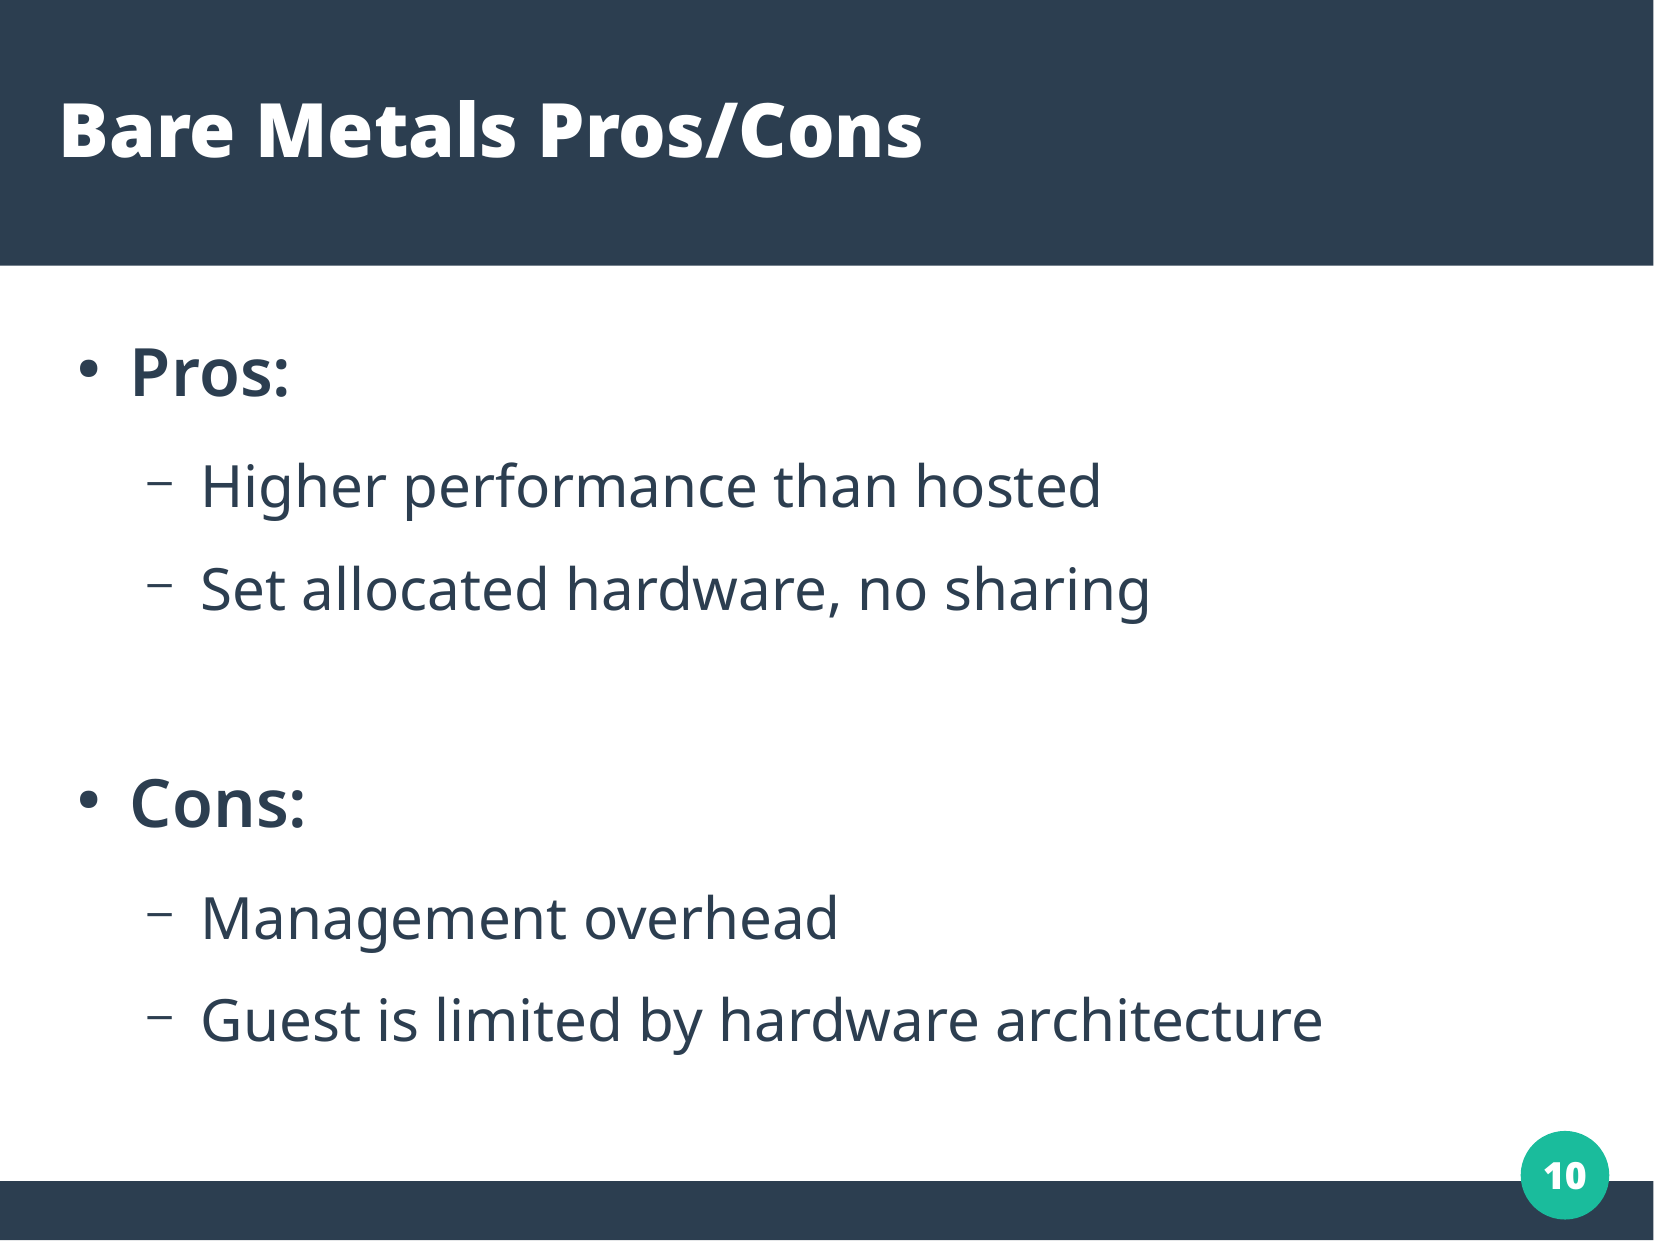

# Bare Metals Pros/Cons
Pros:
Higher performance than hosted
Set allocated hardware, no sharing
Cons:
Management overhead
Guest is limited by hardware architecture
10